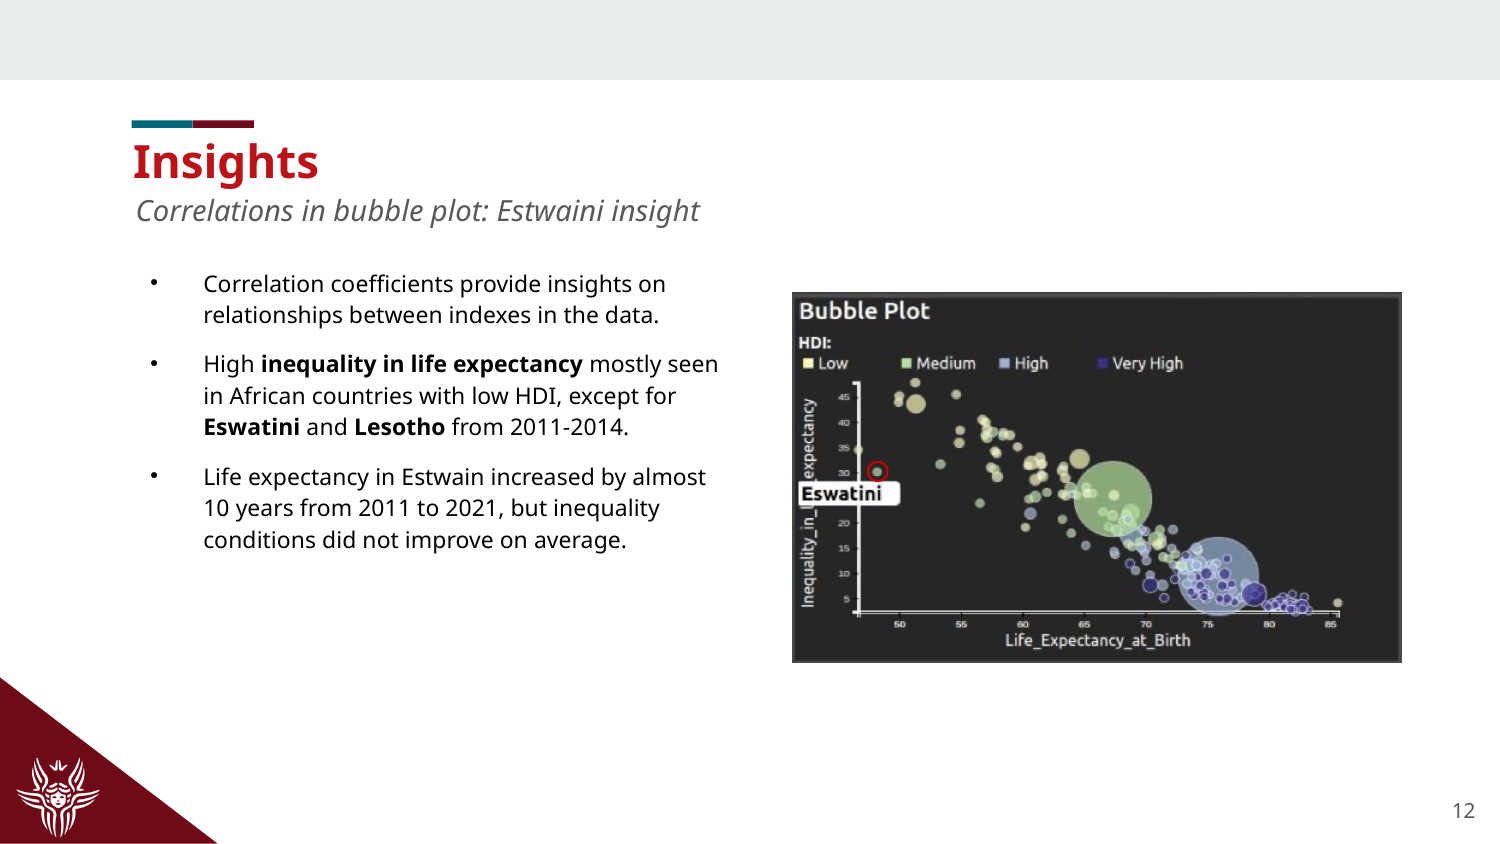

# Insights
Correlations in bubble plot: Estwaini insight
Correlation coefficients provide insights on relationships between indexes in the data.
High inequality in life expectancy mostly seen in African countries with low HDI, except for Eswatini and Lesotho from 2011-2014.
Life expectancy in Estwain increased by almost 10 years from 2011 to 2021, but inequality conditions did not improve on average.